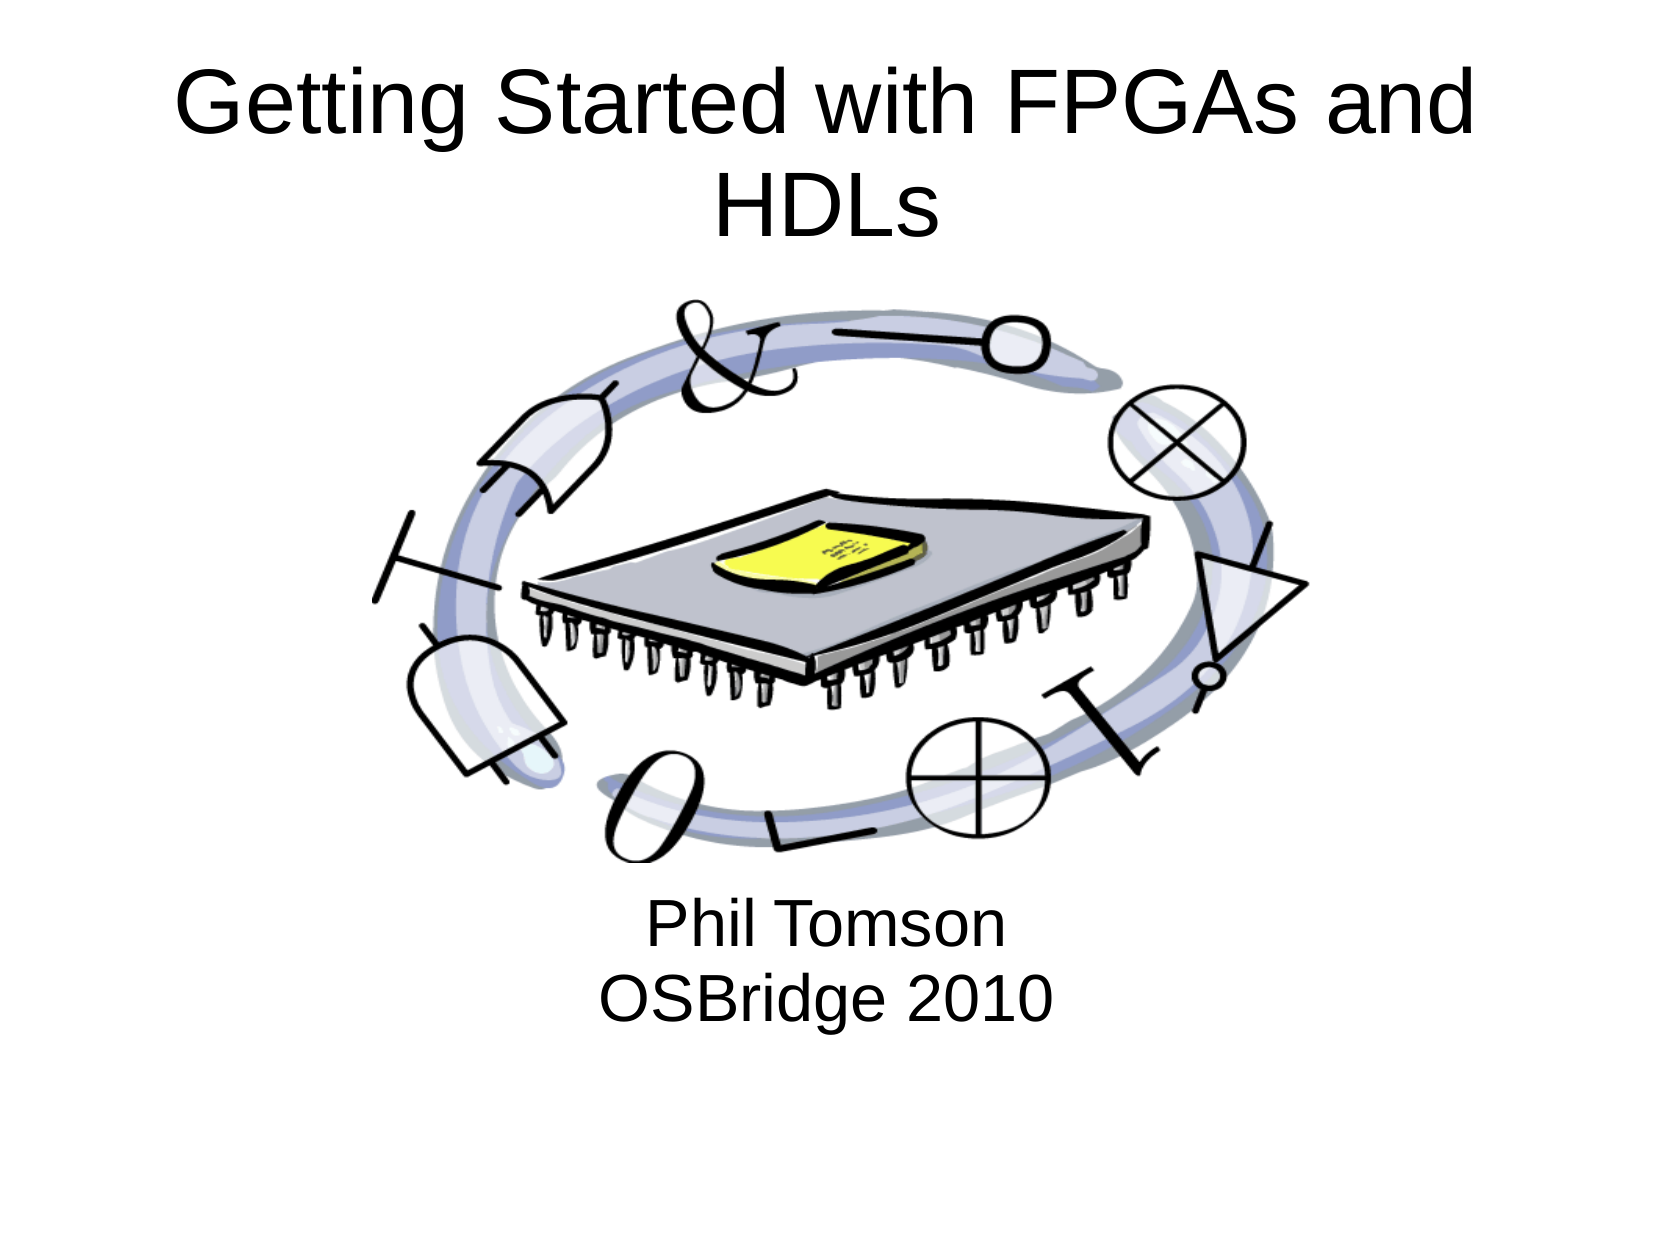

# Getting Started with FPGAs and HDLs
Phil Tomson
OSBridge 2010